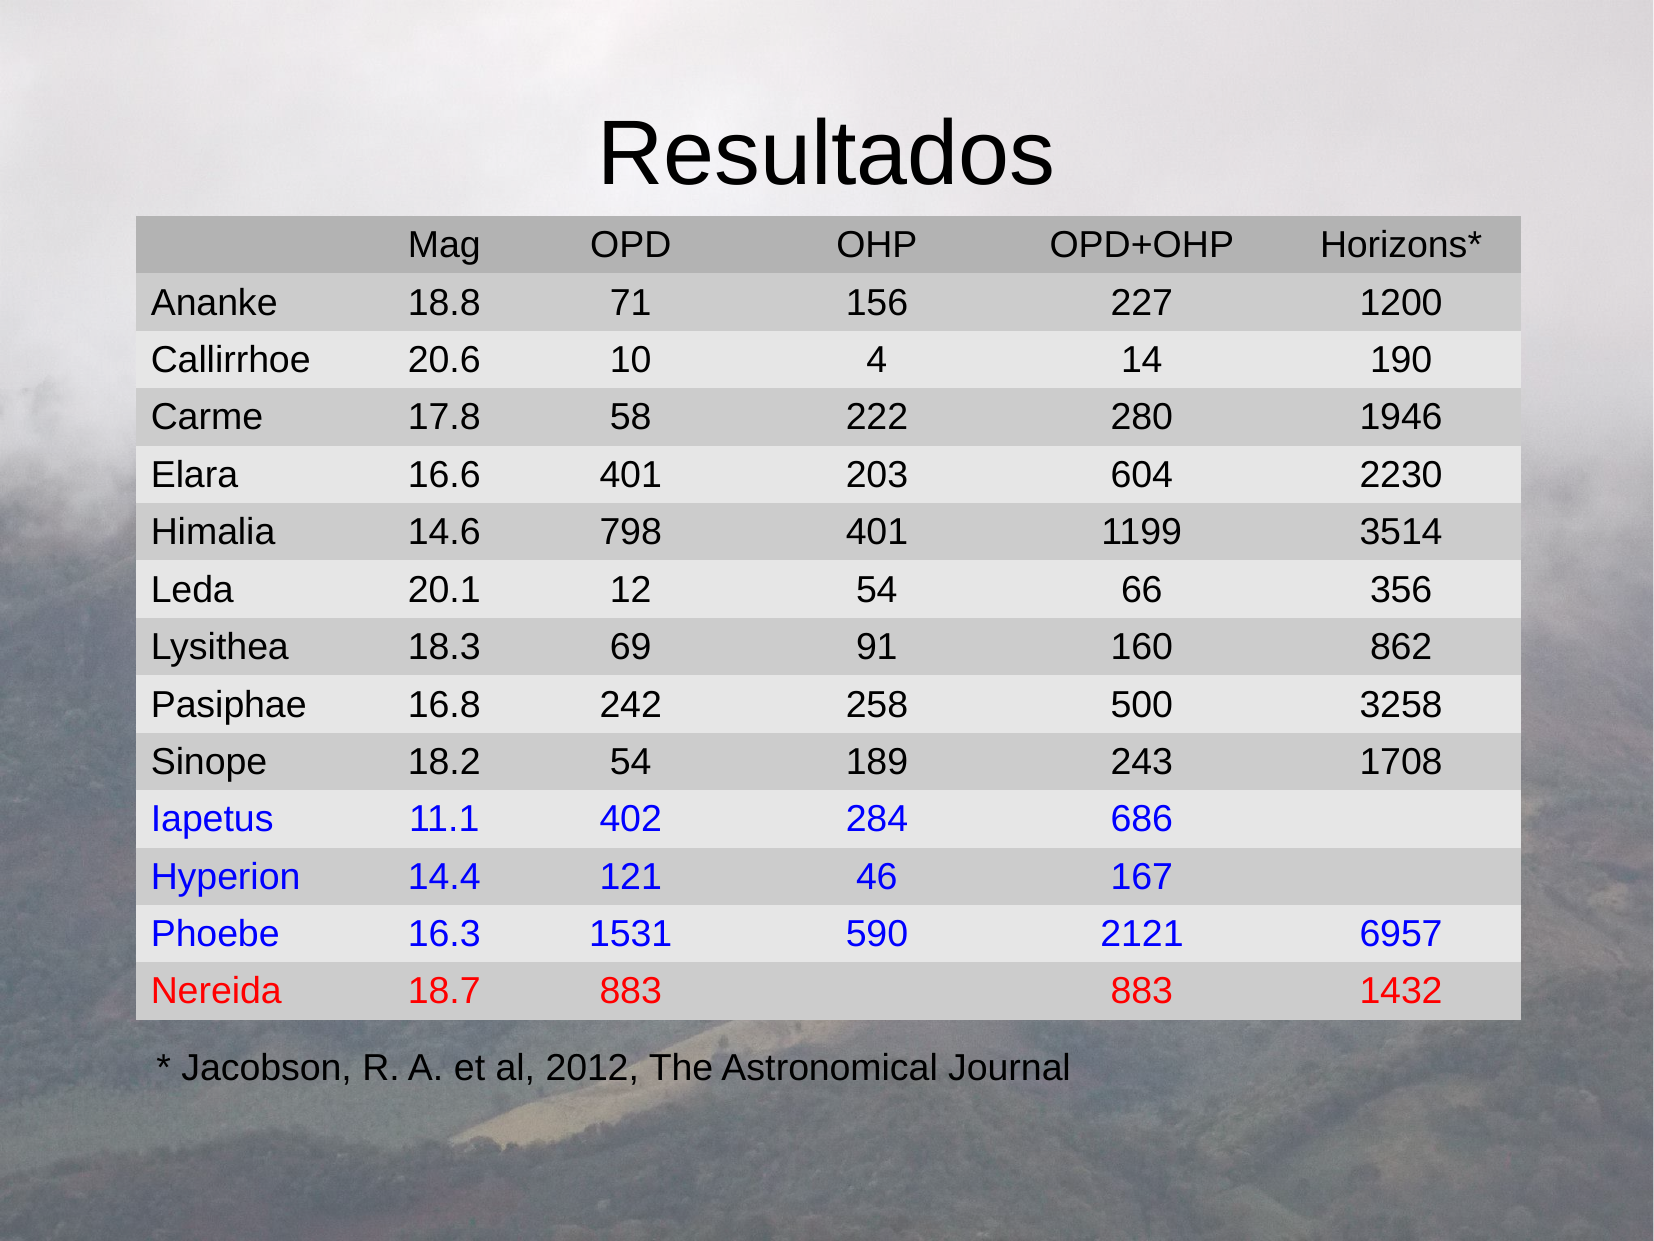

# Resultados
| | Mag | OPD | OHP | OPD+OHP | Horizons\* |
| --- | --- | --- | --- | --- | --- |
| Ananke | 18.8 | 71 | 156 | 227 | 1200 |
| Callirrhoe | 20.6 | 10 | 4 | 14 | 190 |
| Carme | 17.8 | 58 | 222 | 280 | 1946 |
| Elara | 16.6 | 401 | 203 | 604 | 2230 |
| Himalia | 14.6 | 798 | 401 | 1199 | 3514 |
| Leda | 20.1 | 12 | 54 | 66 | 356 |
| Lysithea | 18.3 | 69 | 91 | 160 | 862 |
| Pasiphae | 16.8 | 242 | 258 | 500 | 3258 |
| Sinope | 18.2 | 54 | 189 | 243 | 1708 |
| Iapetus | 11.1 | 402 | 284 | 686 | |
| Hyperion | 14.4 | 121 | 46 | 167 | |
| Phoebe | 16.3 | 1531 | 590 | 2121 | 6957 |
| Nereida | 18.7 | 883 | | 883 | 1432 |
* Jacobson, R. A. et al, 2012, The Astronomical Journal